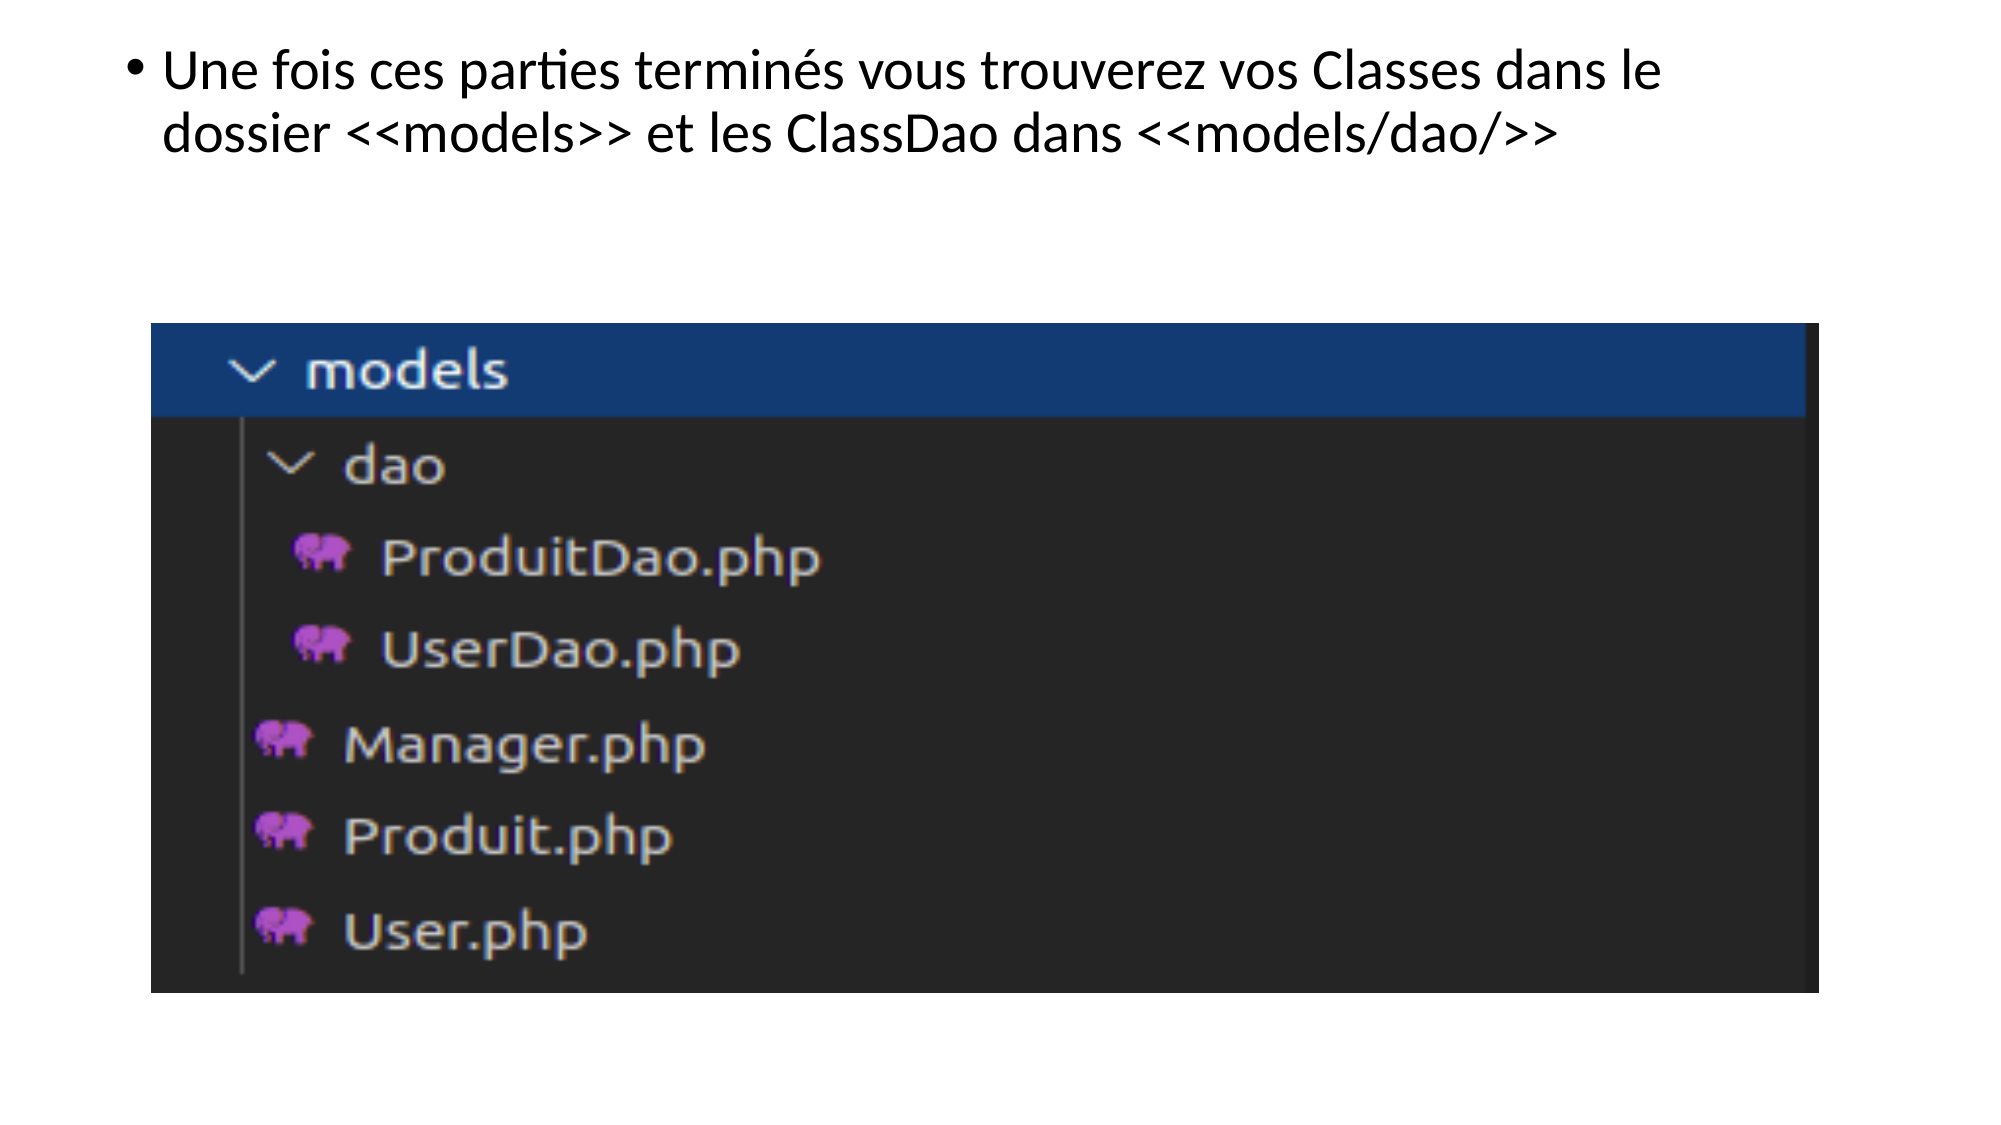

# Une fois ces parties terminés vous trouverez vos Classes dans le dossier <<models>> et les ClassDao dans <<models/dao/>>